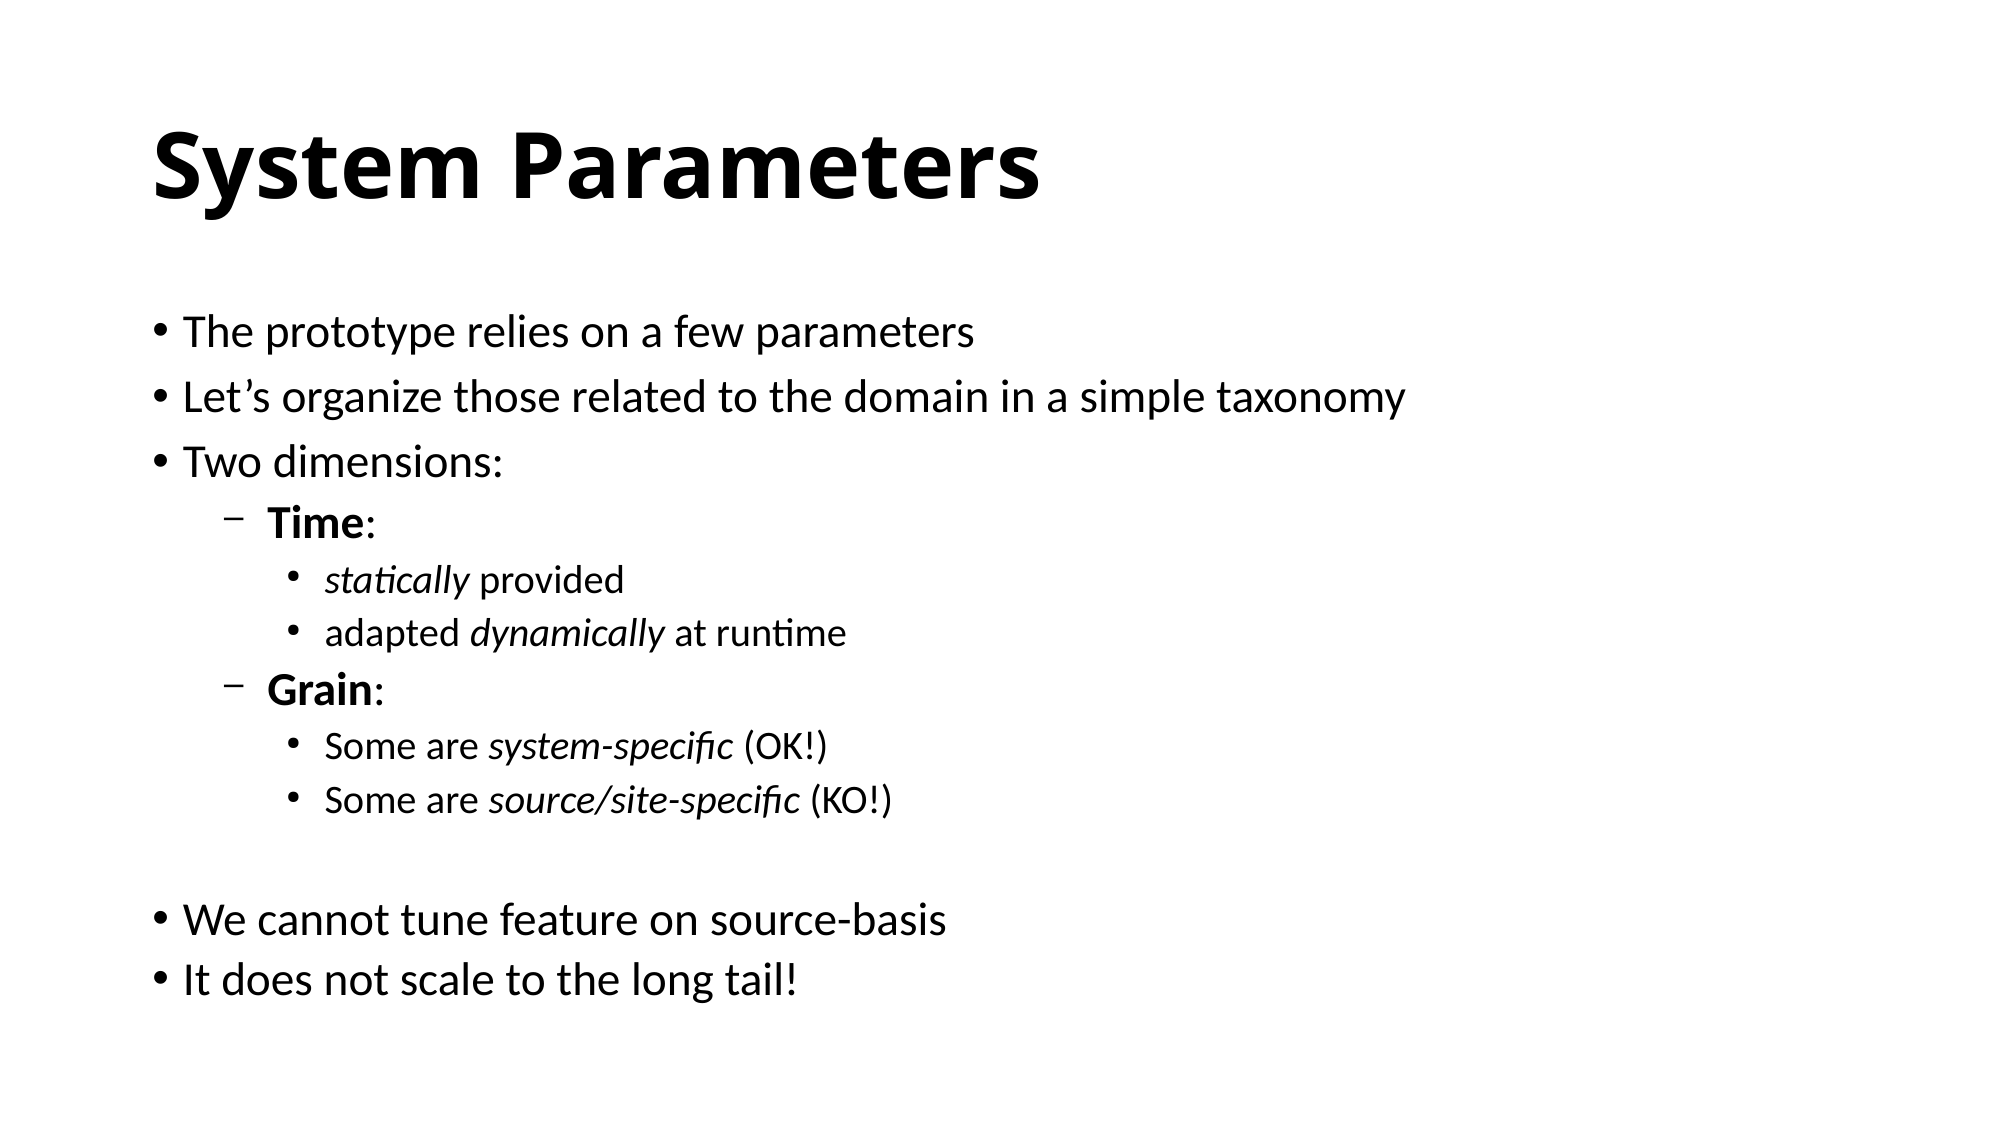

# System Parameters
The prototype relies on a few parameters
Let’s organize those related to the domain in a simple taxonomy
Two dimensions:
Time:
statically provided
adapted dynamically at runtime
Grain:
Some are system-specific (OK!)
Some are source/site-specific (KO!)
We cannot tune feature on source-basis
It does not scale to the long tail!